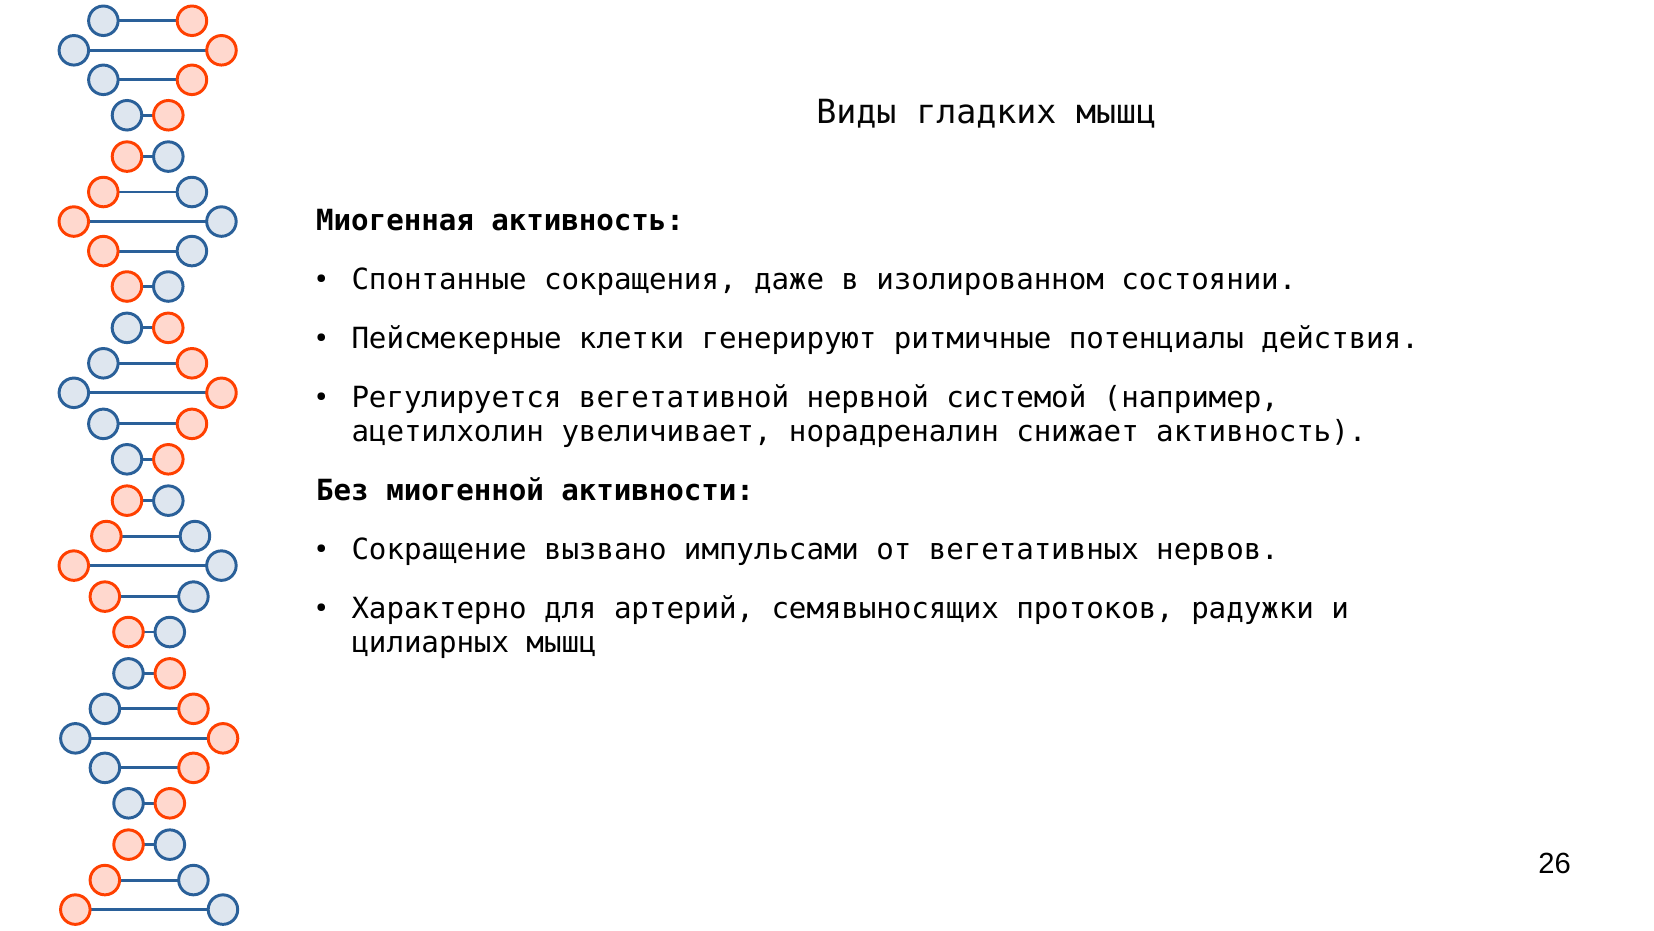

# Виды гладких мышц
Миогенная активность:
Спонтанные сокращения, даже в изолированном состоянии.
Пейсмекерные клетки генерируют ритмичные потенциалы действия.
Регулируется вегетативной нервной системой (например, ацетилхолин увеличивает, норадреналин снижает активность).
Без миогенной активности:
Сокращение вызвано импульсами от вегетативных нервов.
Характерно для артерий, семявыносящих протоков, радужки и цилиарных мышц
26